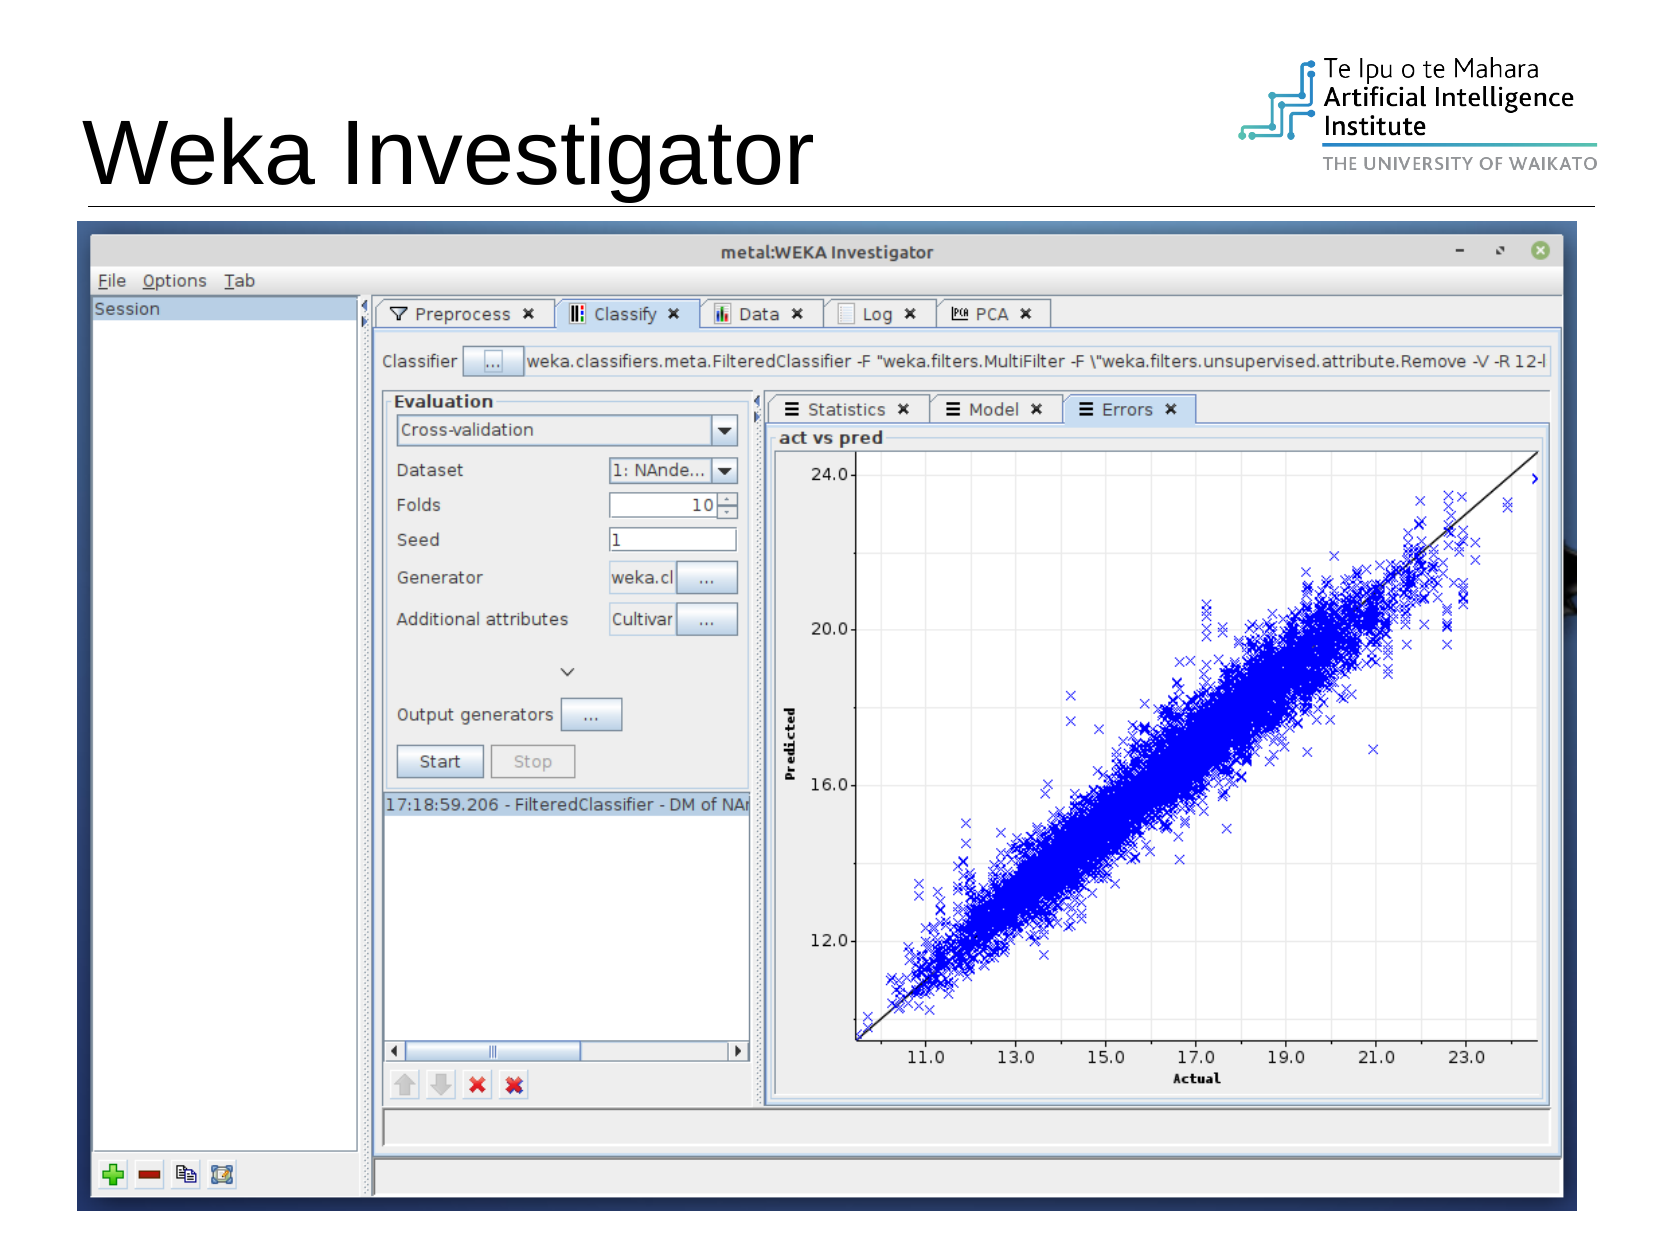

# Weka Investigator
26/11/2021
Peter Reutemann
5